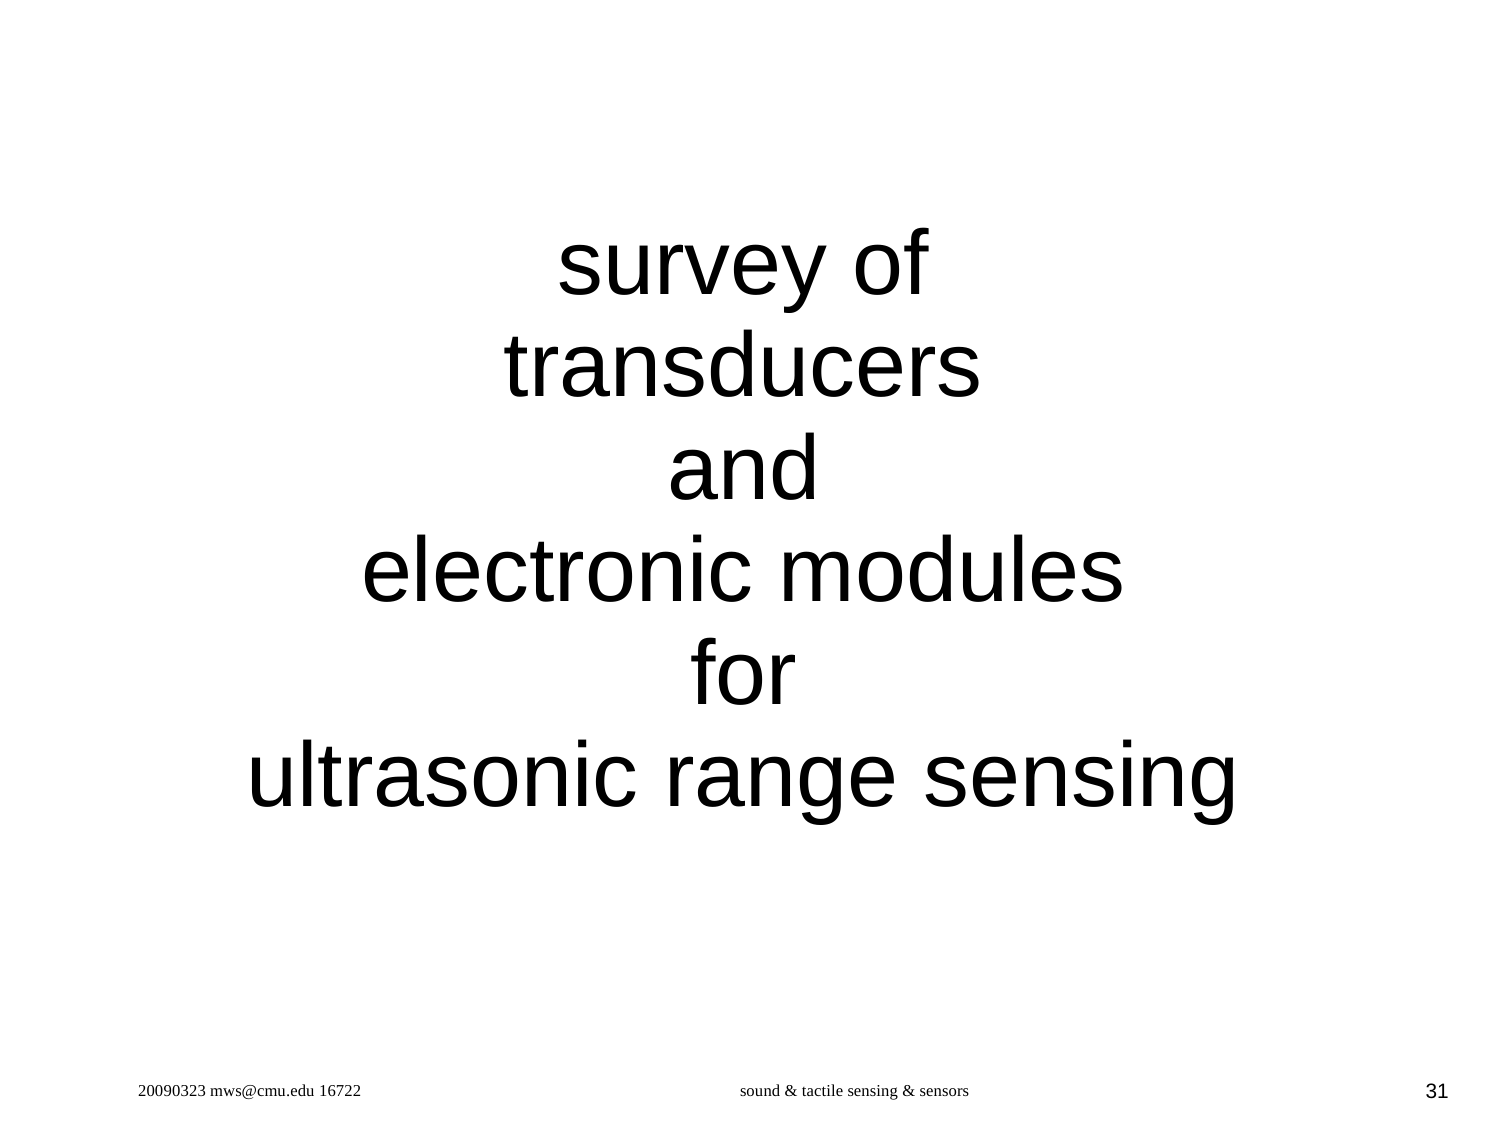

# survey of transducers and electronic modules for ultrasonic range sensing
31
20090323 mws@cmu.edu 16722
sound & tactile sensing & sensors